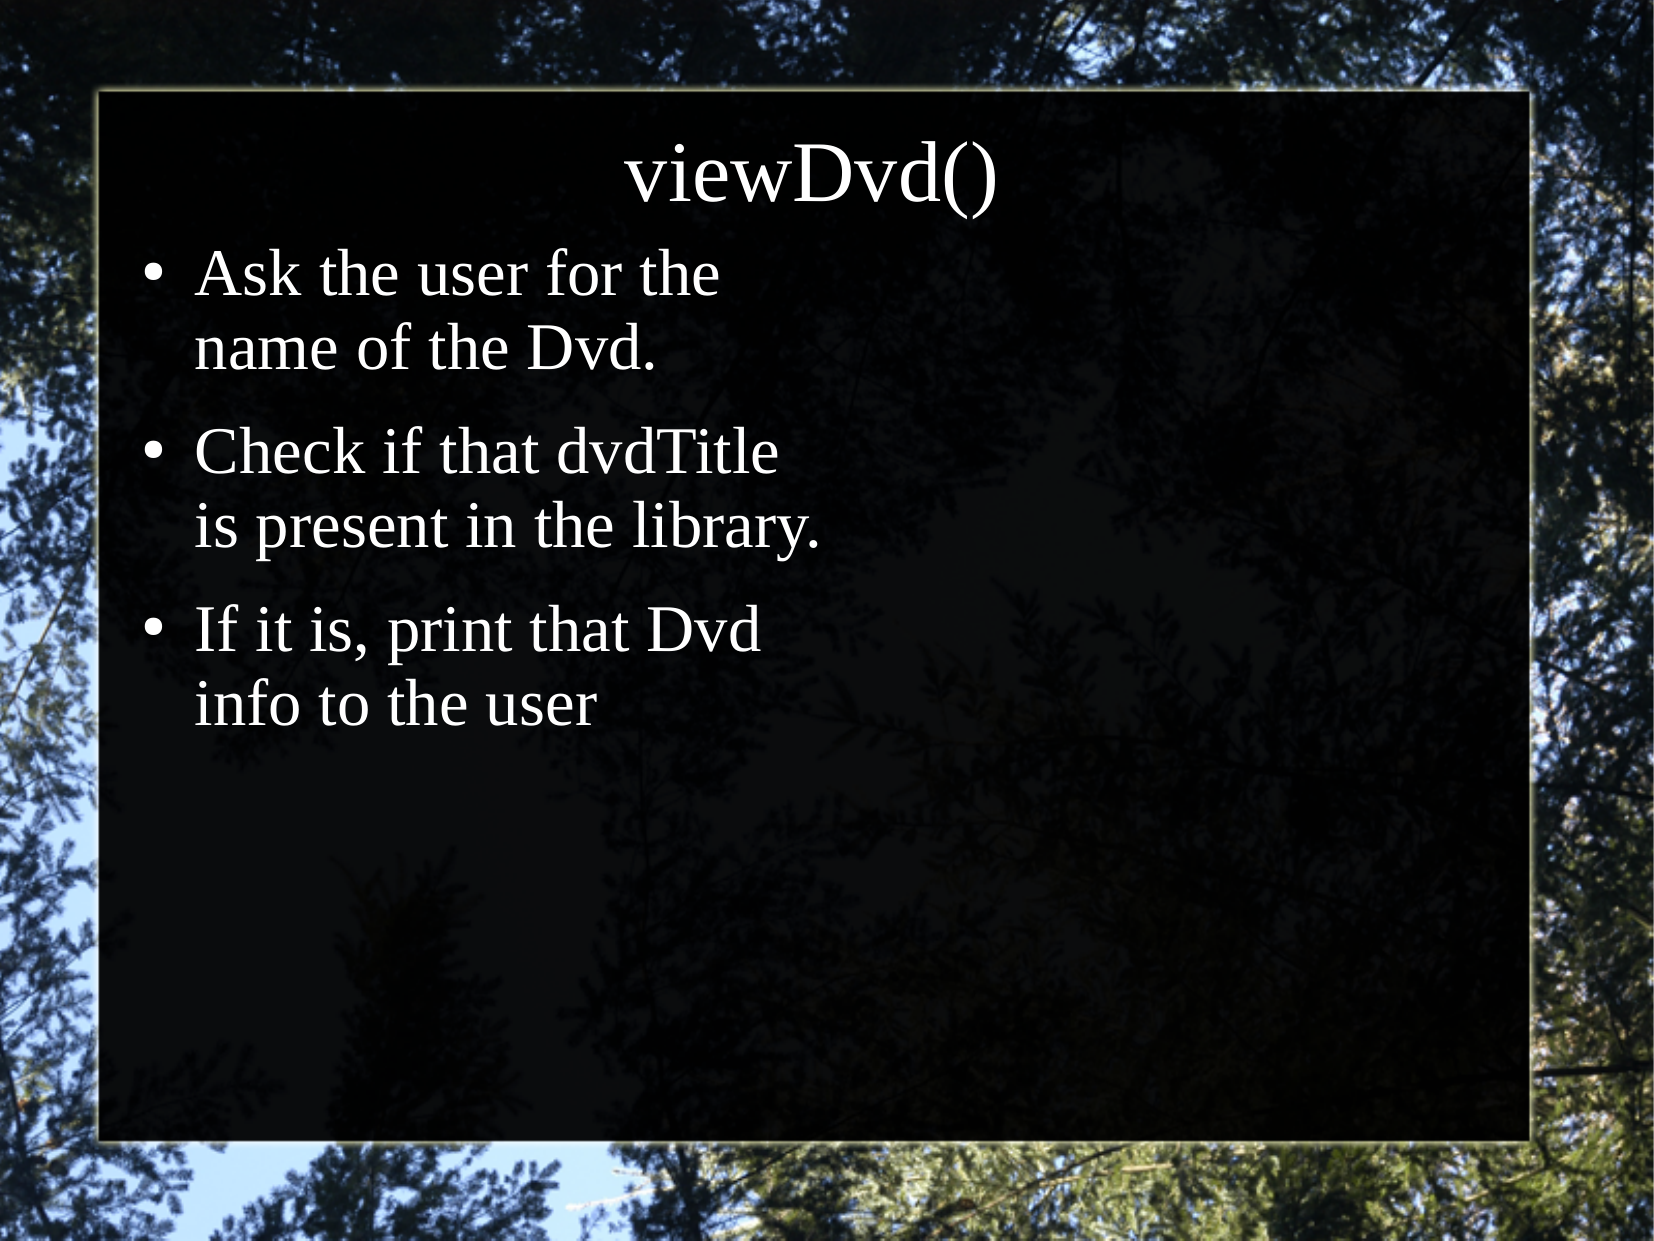

# viewDvd()
Ask the user for the name of the Dvd.
Check if that dvdTitle is present in the library.
If it is, print that Dvd info to the user